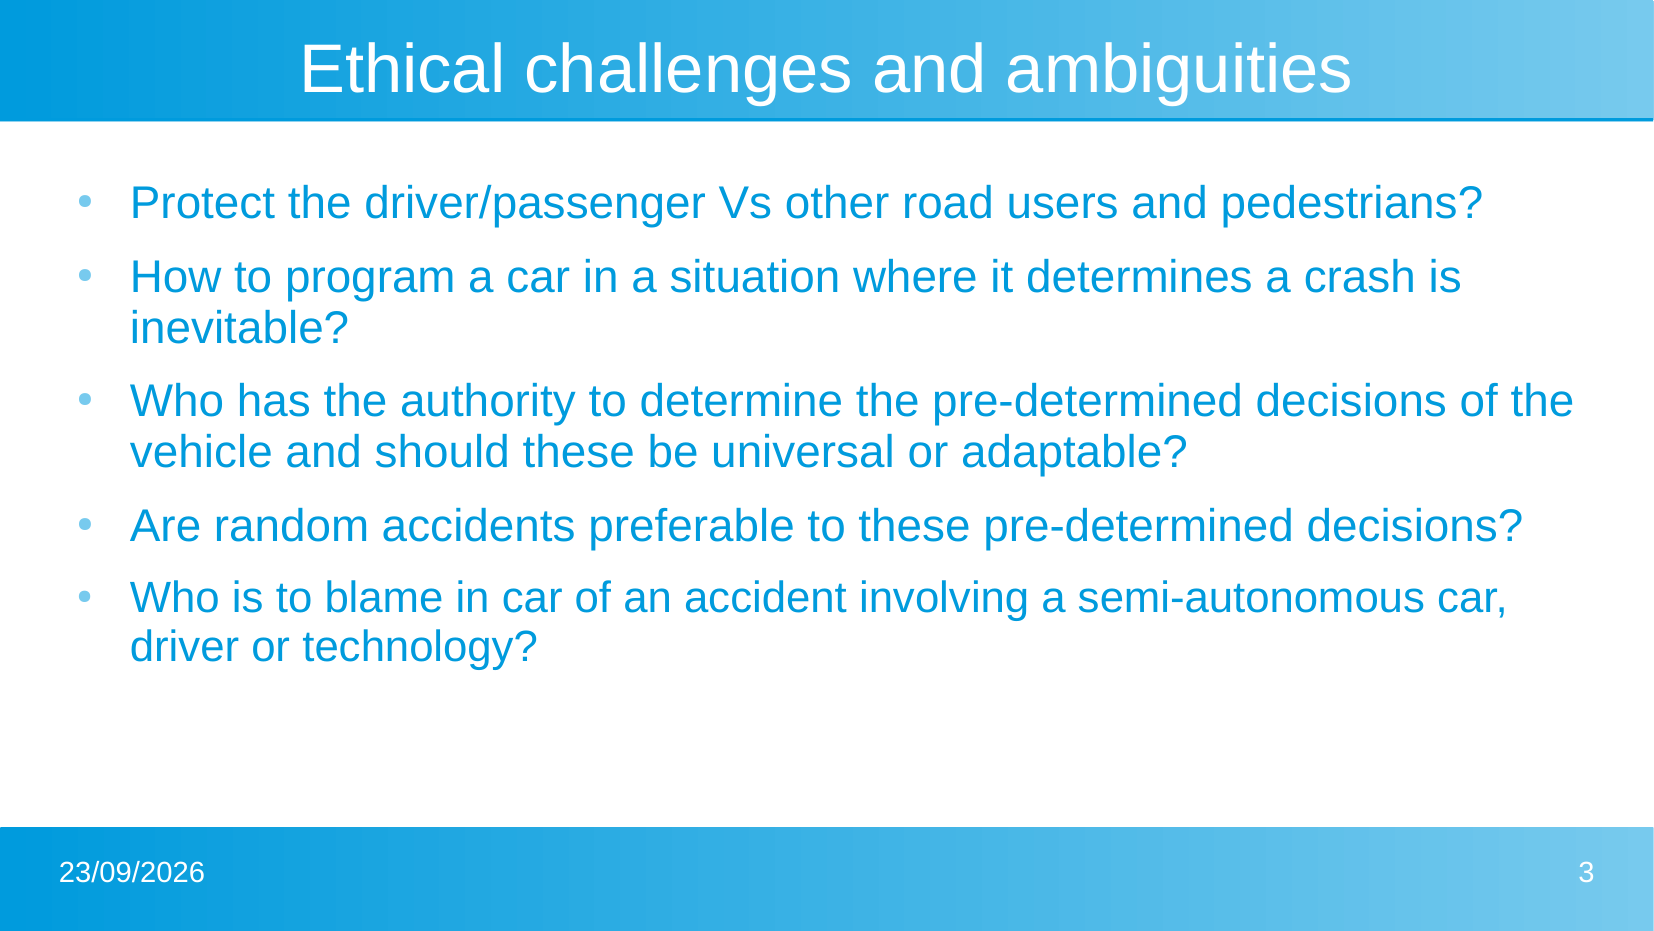

# Ethical challenges and ambiguities
Protect the driver/passenger Vs other road users and pedestrians?
How to program a car in a situation where it determines a crash is inevitable?
Who has the authority to determine the pre-determined decisions of the vehicle and should these be universal or adaptable?
Are random accidents preferable to these pre-determined decisions?
Who is to blame in car of an accident involving a semi-autonomous car, driver or technology?
3